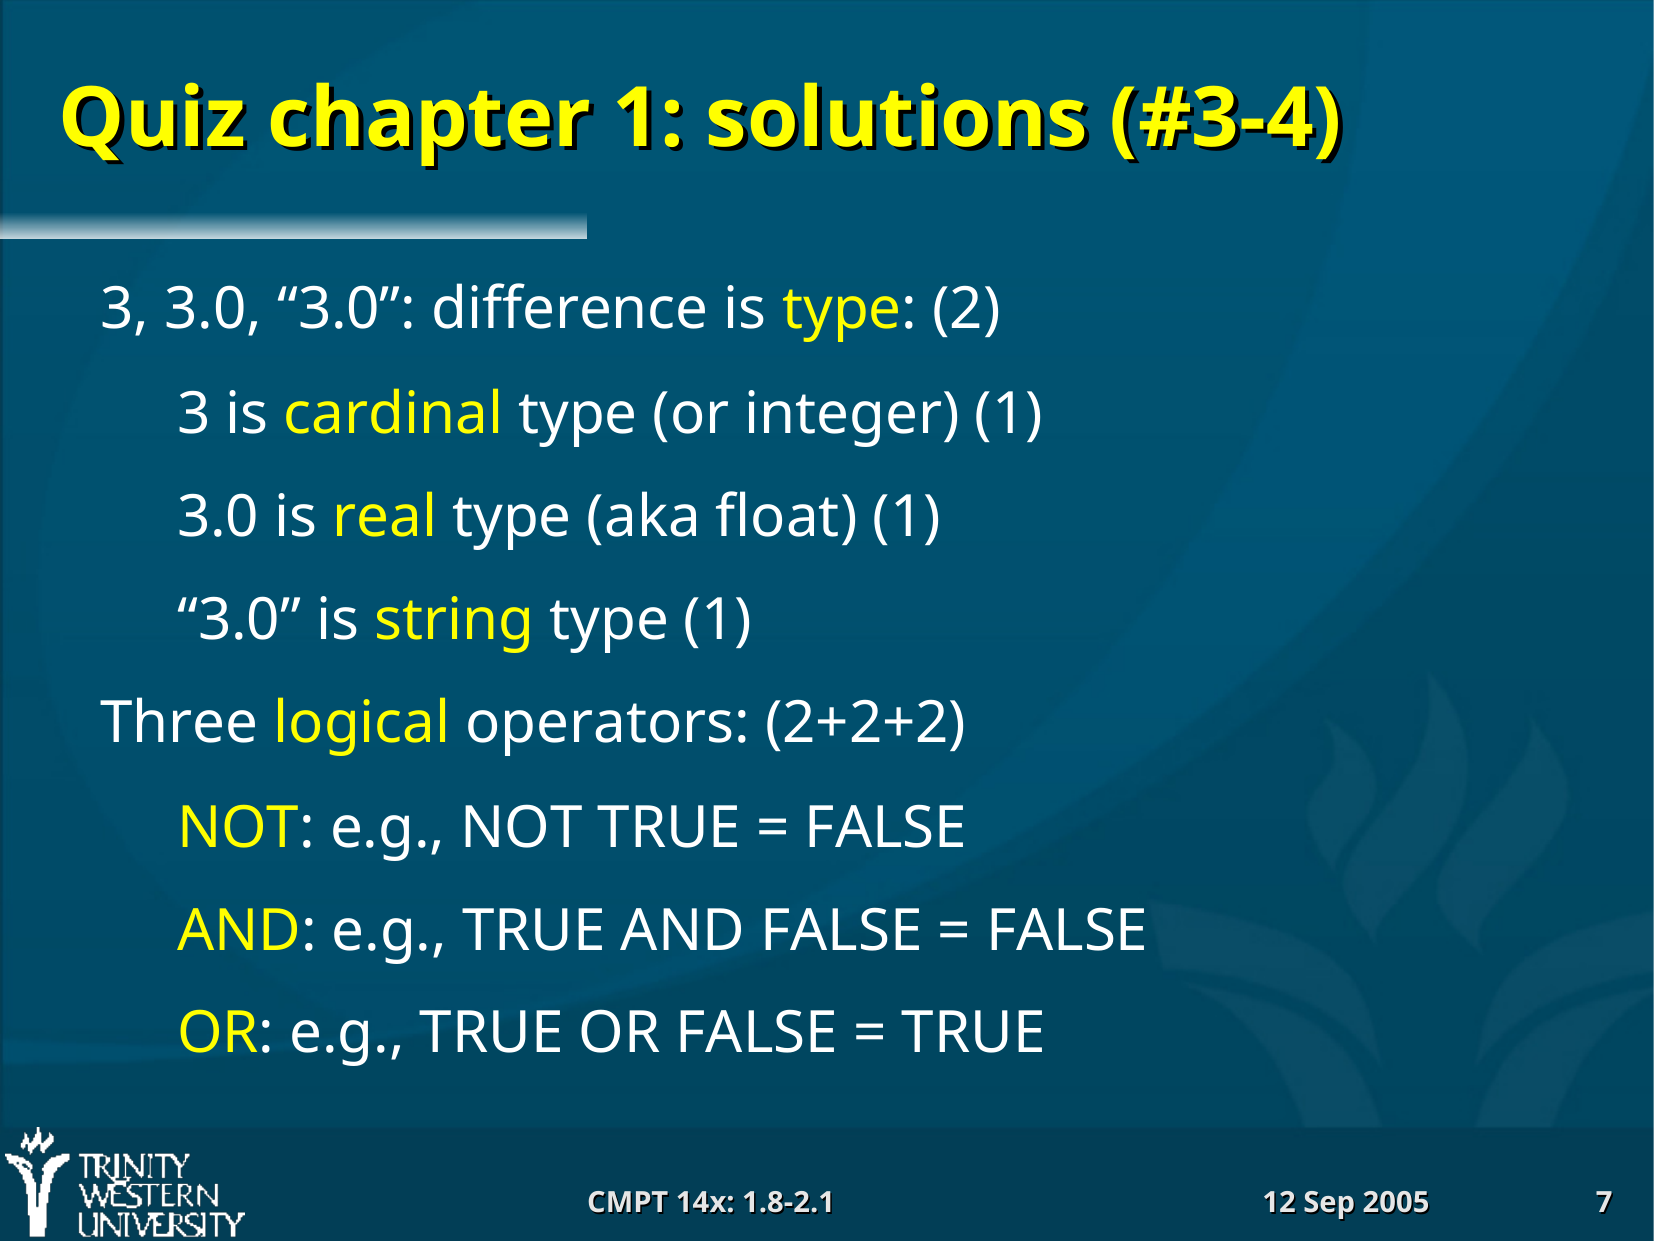

# Quiz chapter 1: solutions (#3-4)
3, 3.0, “3.0”: difference is type: (2)
3 is cardinal type (or integer) (1)
3.0 is real type (aka float) (1)
“3.0” is string type (1)
Three logical operators: (2+2+2)
NOT: e.g., NOT TRUE = FALSE
AND: e.g., TRUE AND FALSE = FALSE
OR: e.g., TRUE OR FALSE = TRUE
CMPT 14x: 1.8-2.1
12 Sep 2005
7